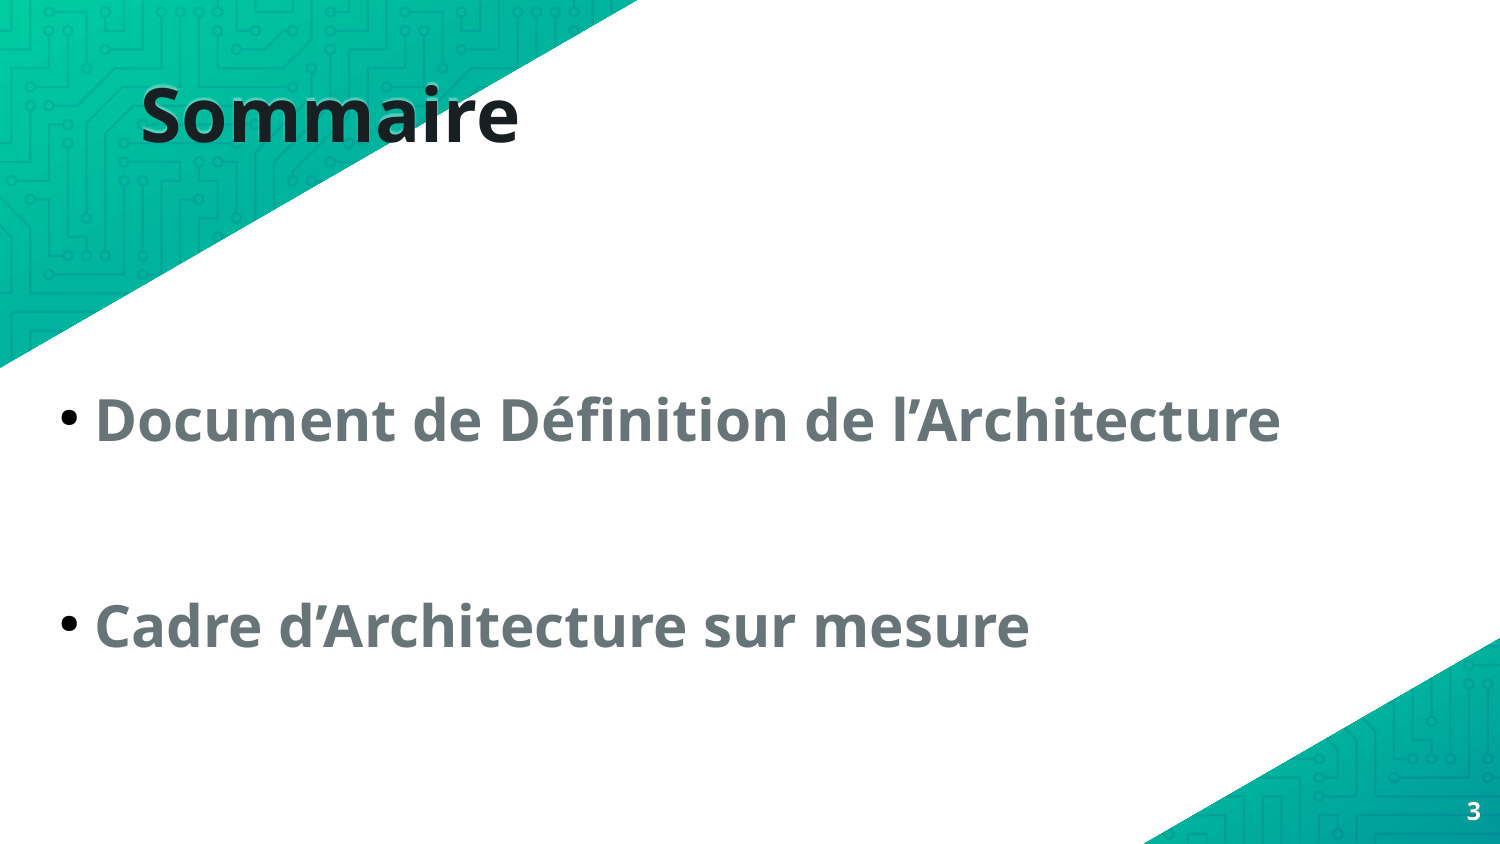

Sommaire
# Document de Définition de l’Architecture
Cadre d’Architecture sur mesure